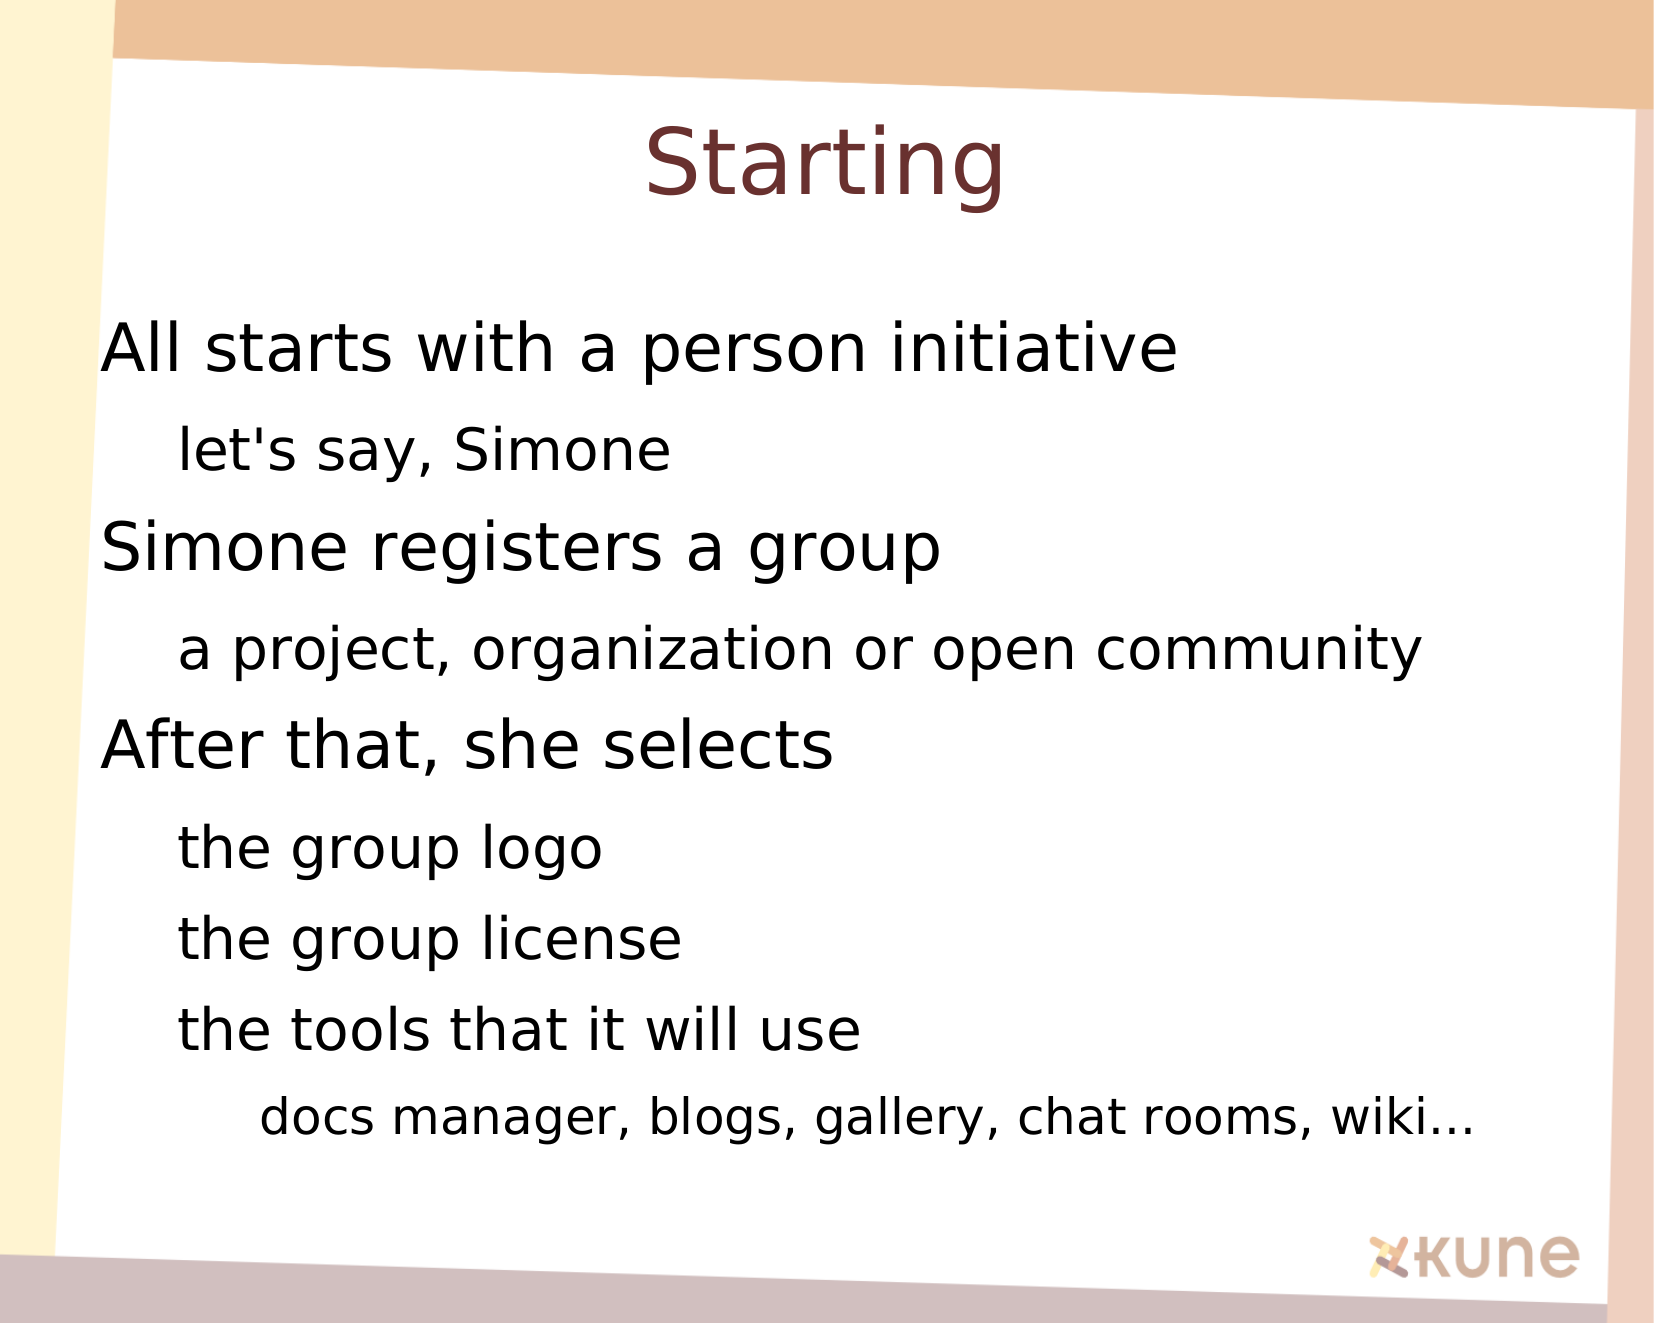

# Starting
All starts with a person initiative
let's say, Simone
Simone registers a group
a project, organization or open community
After that, she selects
the group logo
the group license
the tools that it will use
docs manager, blogs, gallery, chat rooms, wiki...